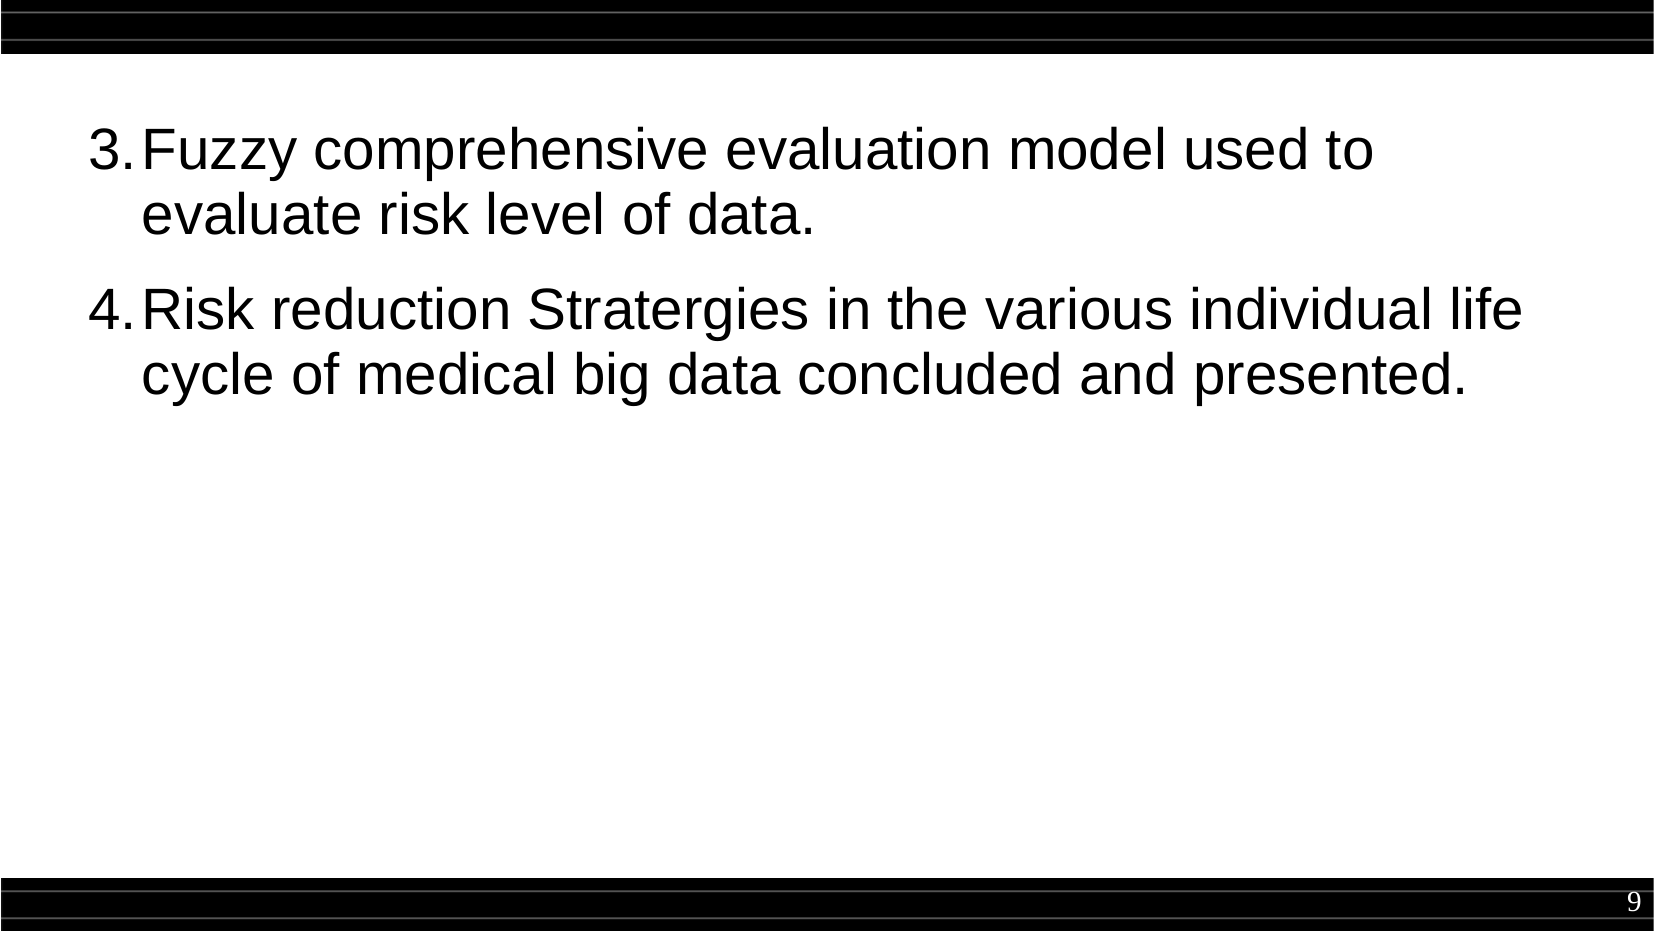

# Fuzzy comprehensive evaluation model used to evaluate risk level of data.
Risk reduction Stratergies in the various individual life cycle of medical big data concluded and presented.